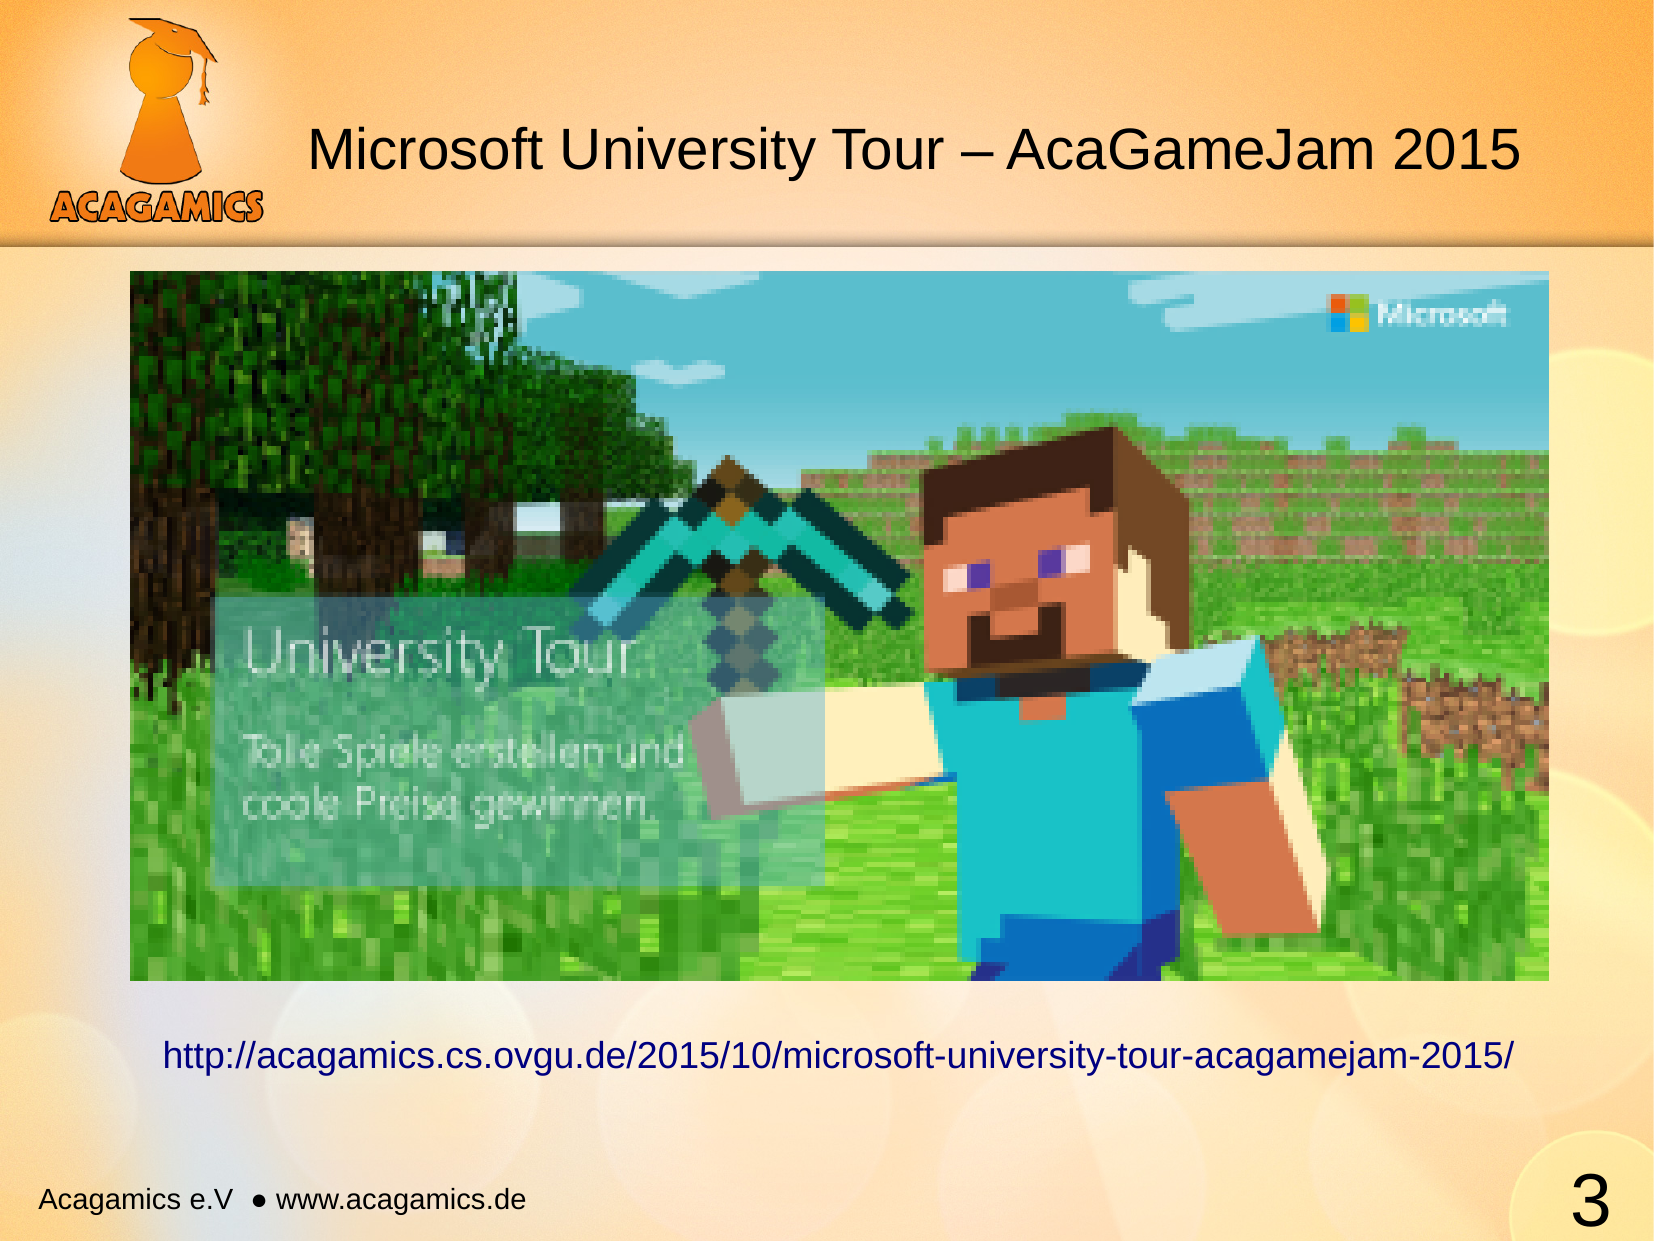

# Microsoft University Tour – AcaGameJam 2015
http://acagamics.cs.ovgu.de/2015/10/microsoft-university-tour-acagamejam-2015/
BACKSLASH!!!!